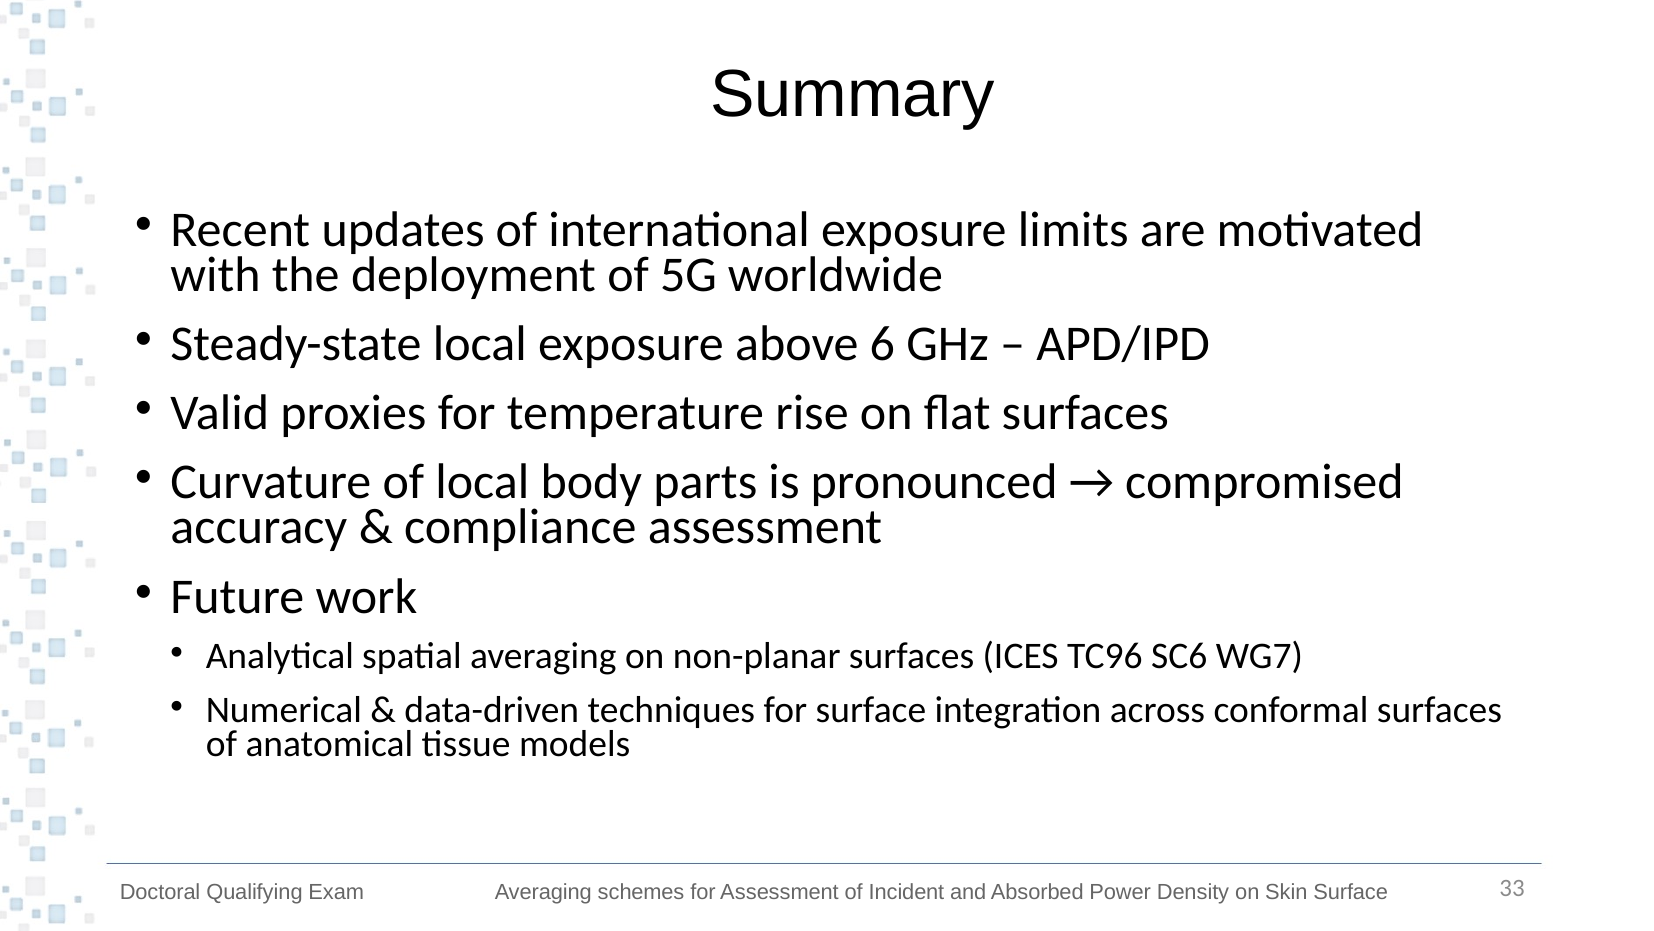

# Summary
Recent updates of international exposure limits are motivated with the deployment of 5G worldwide
Steady-state local exposure above 6 GHz – APD/IPD
Valid proxies for temperature rise on flat surfaces
Curvature of local body parts is pronounced → compromised accuracy & compliance assessment
Future work
Analytical spatial averaging on non-planar surfaces (ICES TC96 SC6 WG7)
Numerical & data-driven techniques for surface integration across conformal surfaces of anatomical tissue models
33
Doctoral Qualifying Exam		Averaging schemes for Assessment of Incident and Absorbed Power Density on Skin Surface